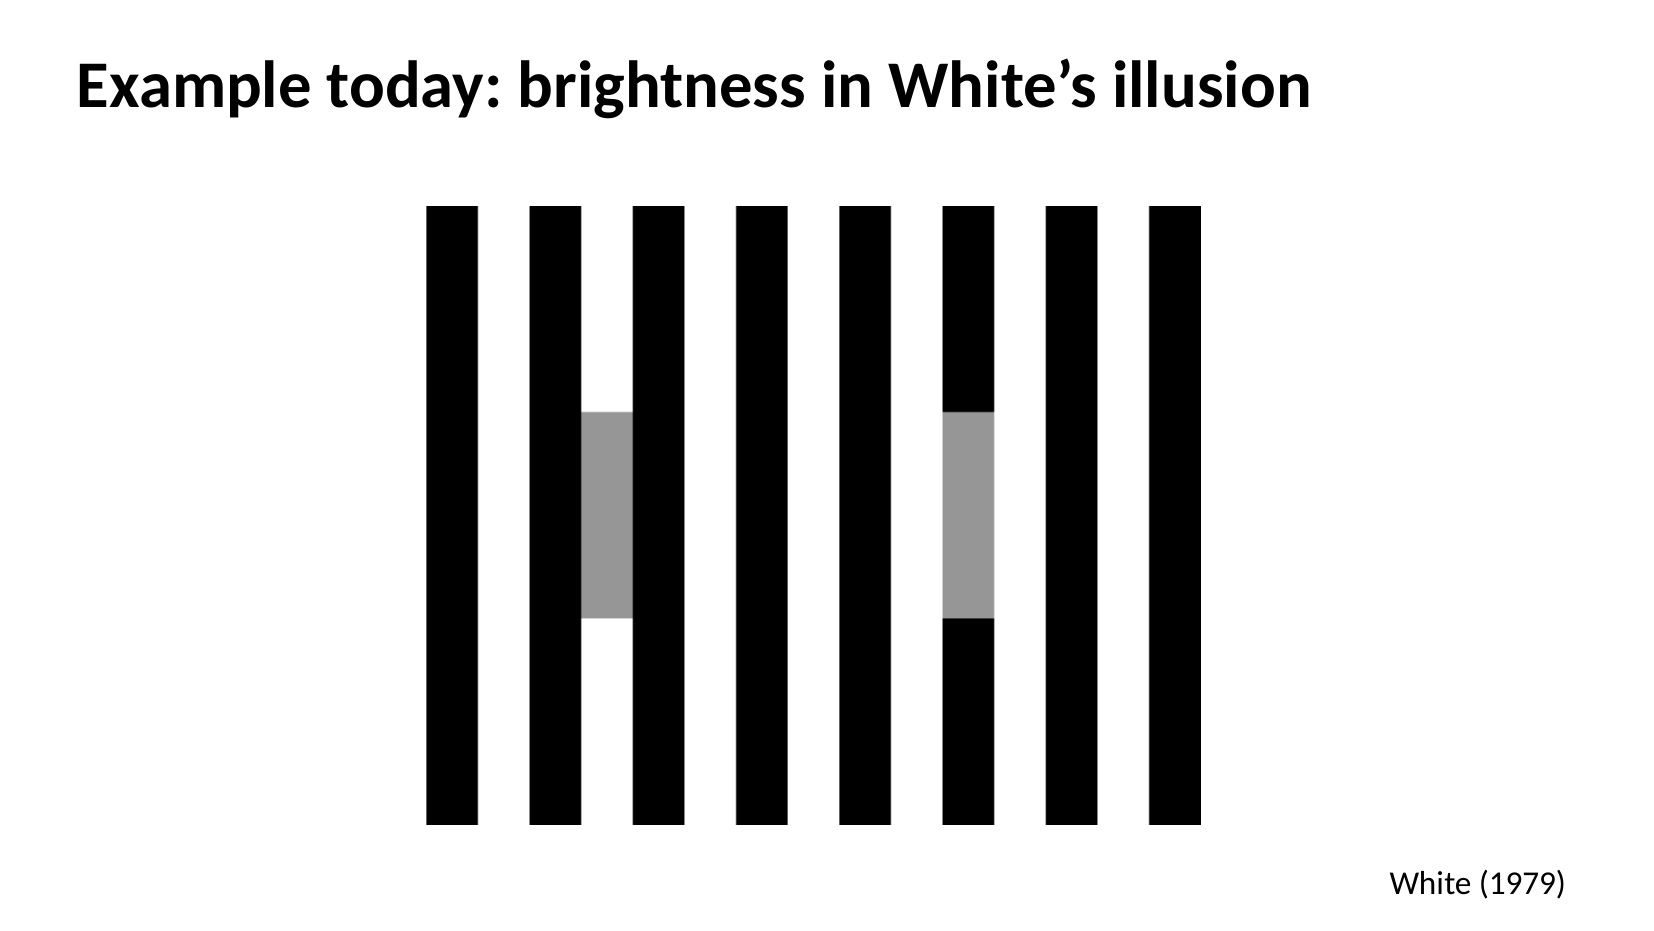

# Example today: brightness in White’s illusion
White (1979)